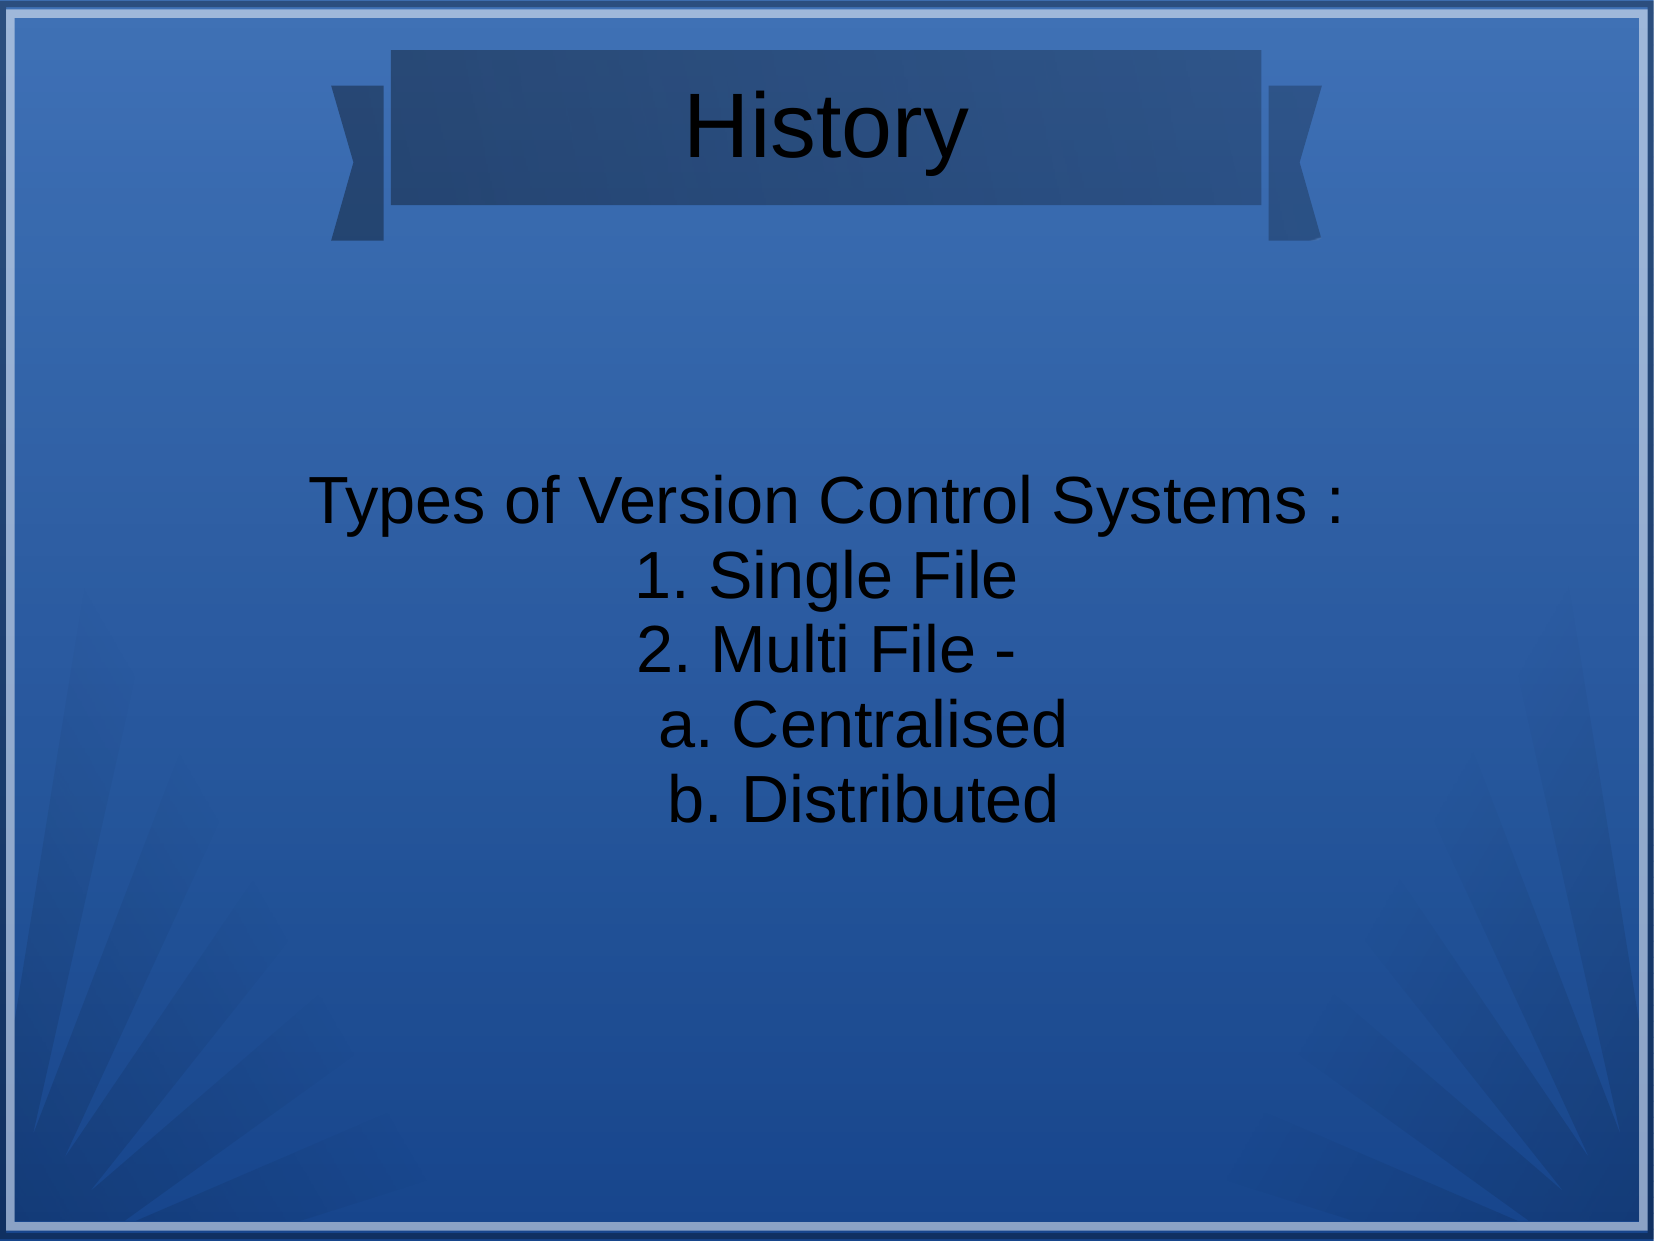

# History
Types of Version Control Systems :
1. Single File
2. Multi File -
	a. Centralised
	b. Distributed